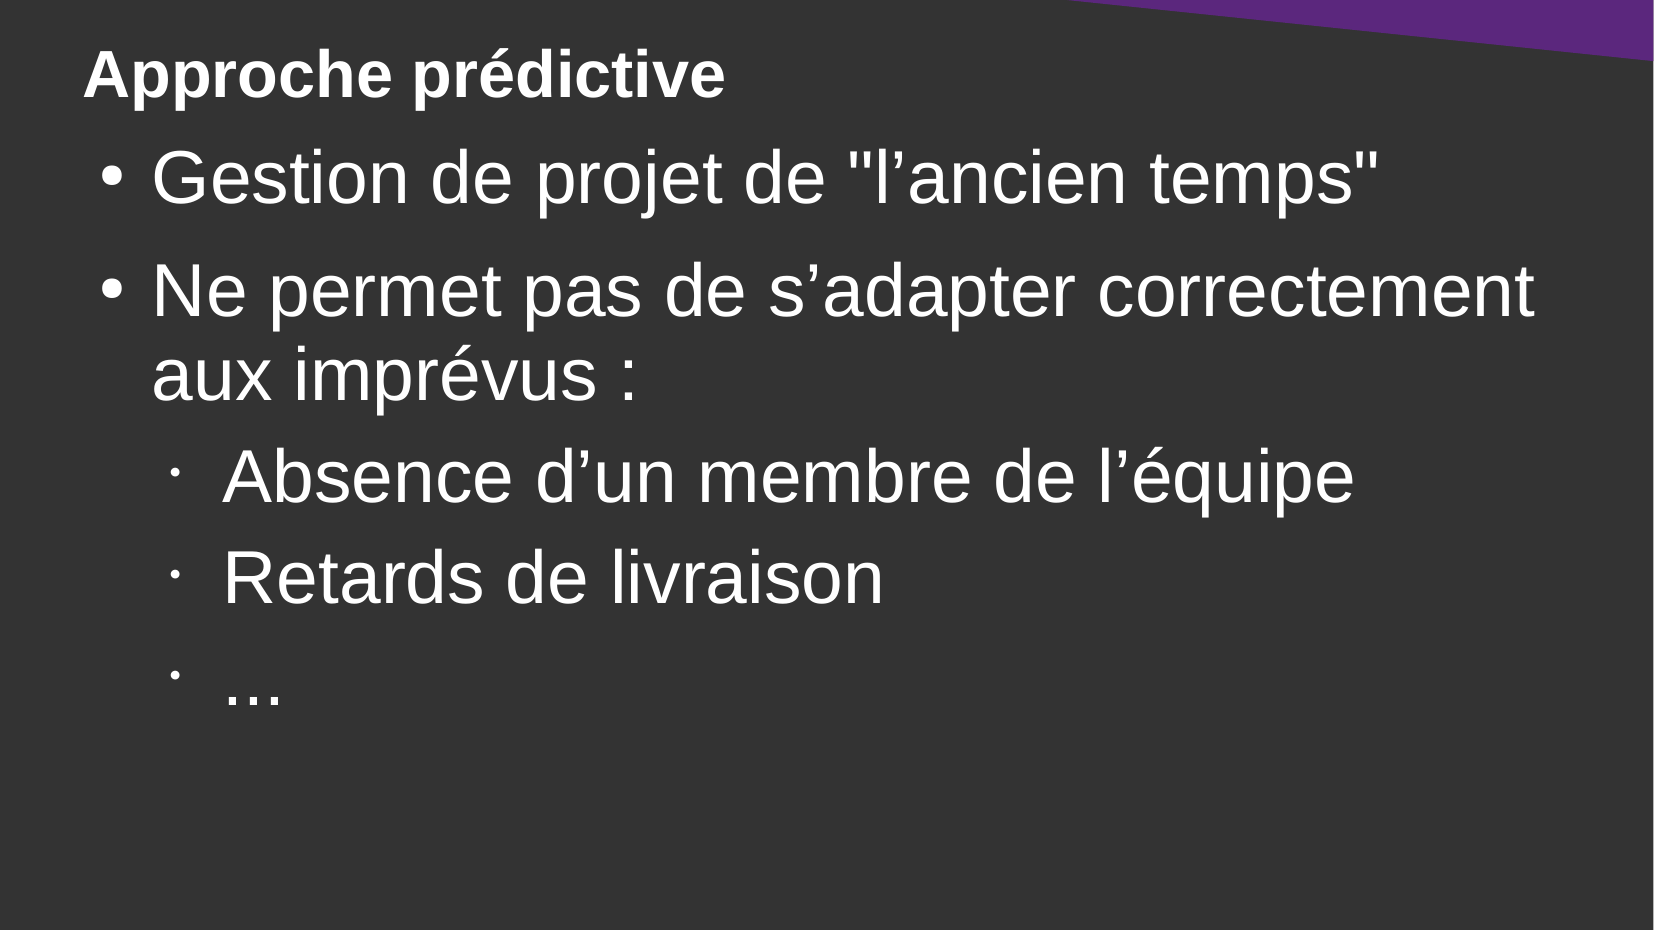

# Approche prédictive
Gestion de projet de "l’ancien temps"
Ne permet pas de s’adapter correctement aux imprévus :
Absence d’un membre de l’équipe
Retards de livraison
...